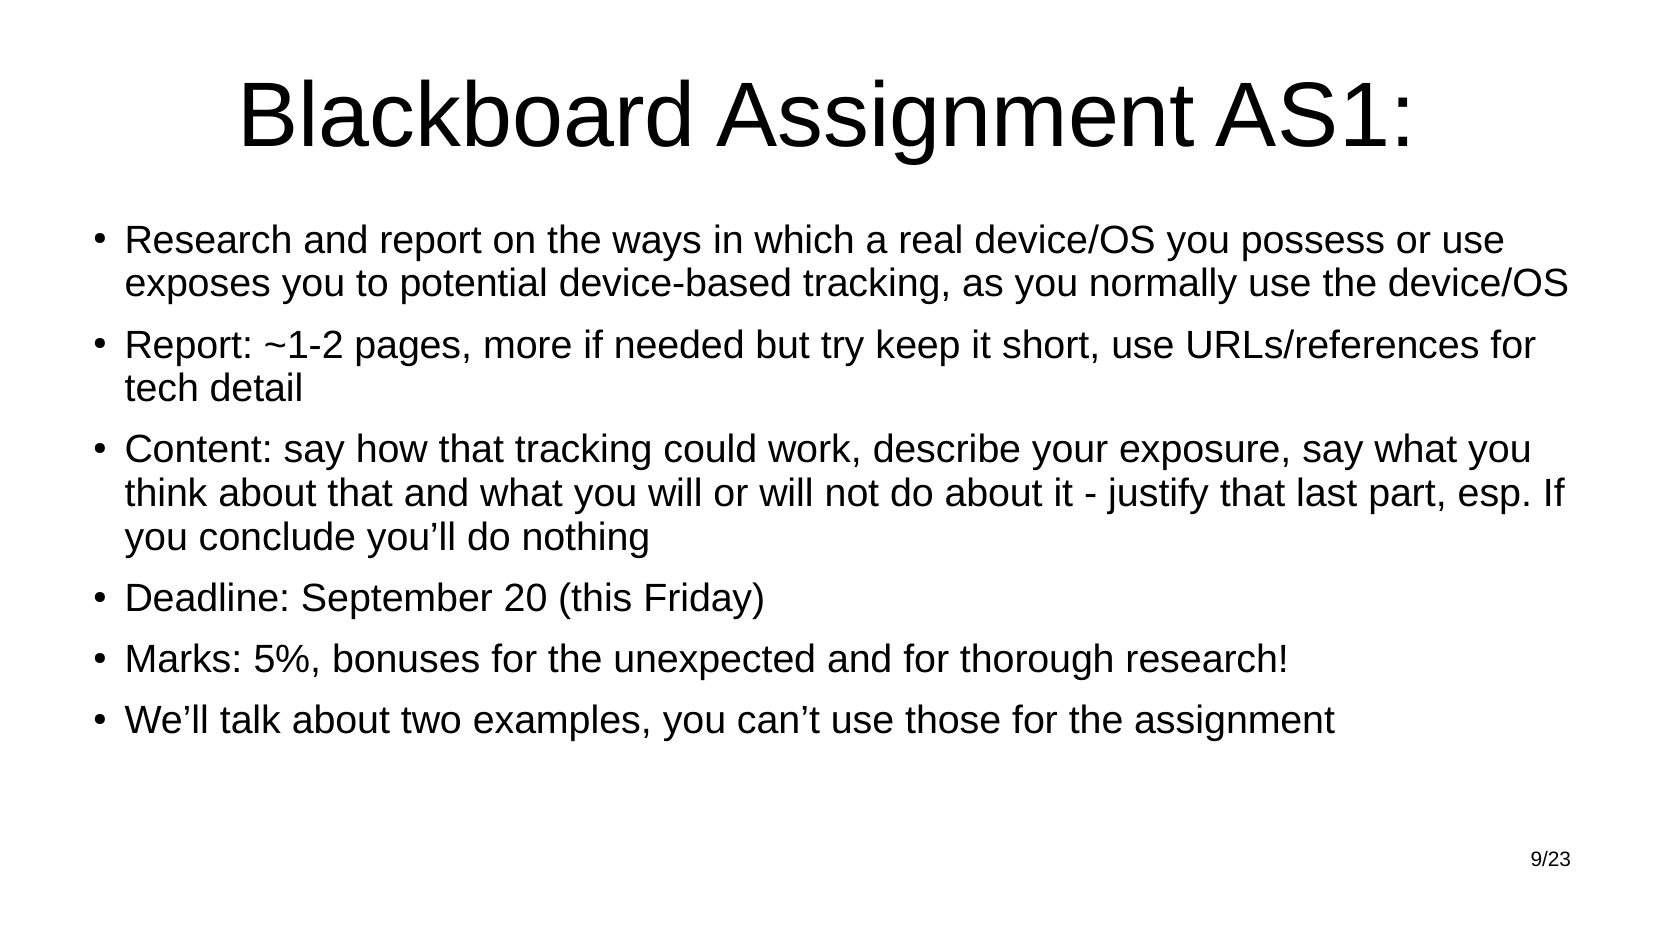

# Blackboard Assignment AS1:
Research and report on the ways in which a real device/OS you possess or use exposes you to potential device-based tracking, as you normally use the device/OS
Report: ~1-2 pages, more if needed but try keep it short, use URLs/references for tech detail
Content: say how that tracking could work, describe your exposure, say what you think about that and what you will or will not do about it - justify that last part, esp. If you conclude you’ll do nothing
Deadline: September 20 (this Friday)
Marks: 5%, bonuses for the unexpected and for thorough research!
We’ll talk about two examples, you can’t use those for the assignment
9